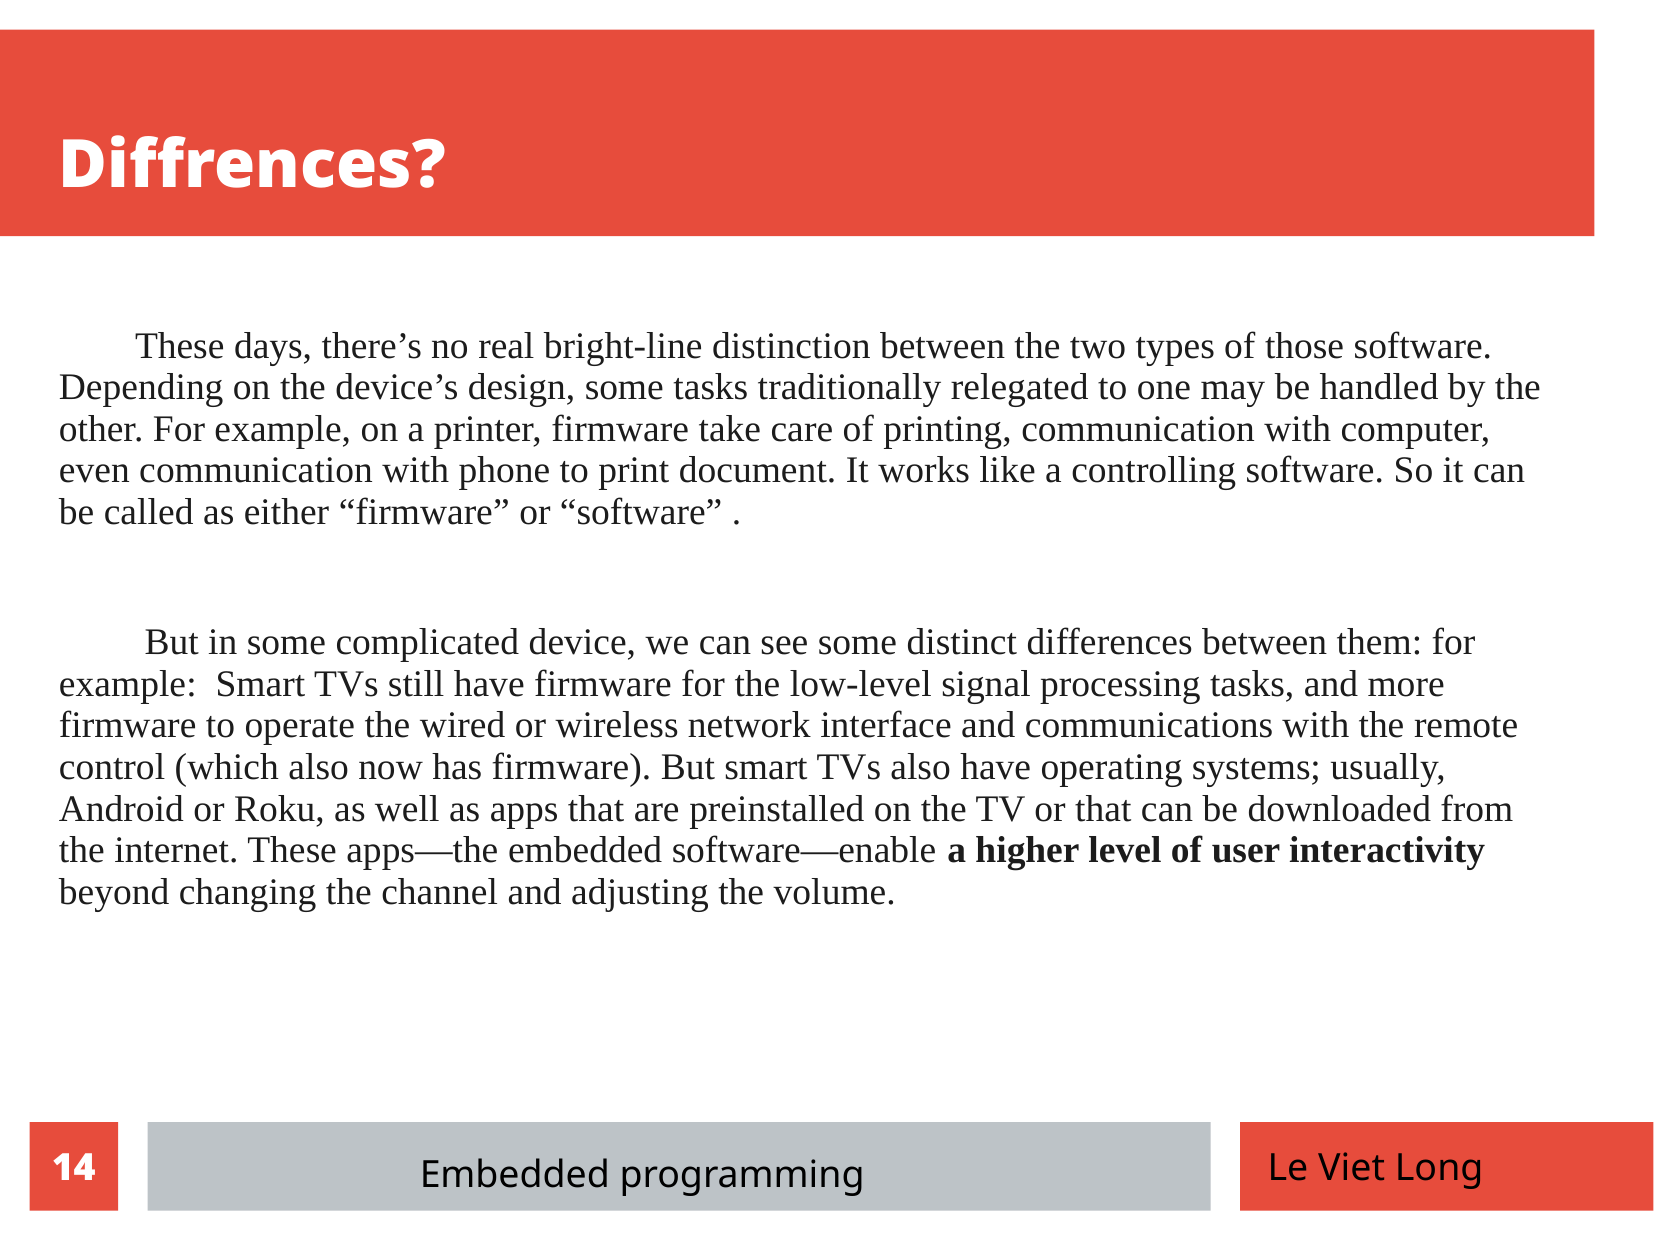

# Diffrences?
 These days, there’s no real bright-line distinction between the two types of those software. Depending on the device’s design, some tasks traditionally relegated to one may be handled by the other. For example, on a printer, firmware take care of printing, communication with computer, even communication with phone to print document. It works like a controlling software. So it can be called as either “firmware” or “software” .
 But in some complicated device, we can see some distinct differences between them: for example: Smart TVs still have firmware for the low-level signal processing tasks, and more firmware to operate the wired or wireless network interface and communications with the remote control (which also now has firmware). But smart TVs also have operating systems; usually, Android or Roku, as well as apps that are preinstalled on the TV or that can be downloaded from the internet. These apps—the embedded software—enable a higher level of user interactivity beyond changing the channel and adjusting the volume.
14
Le Viet Long
Embedded programming